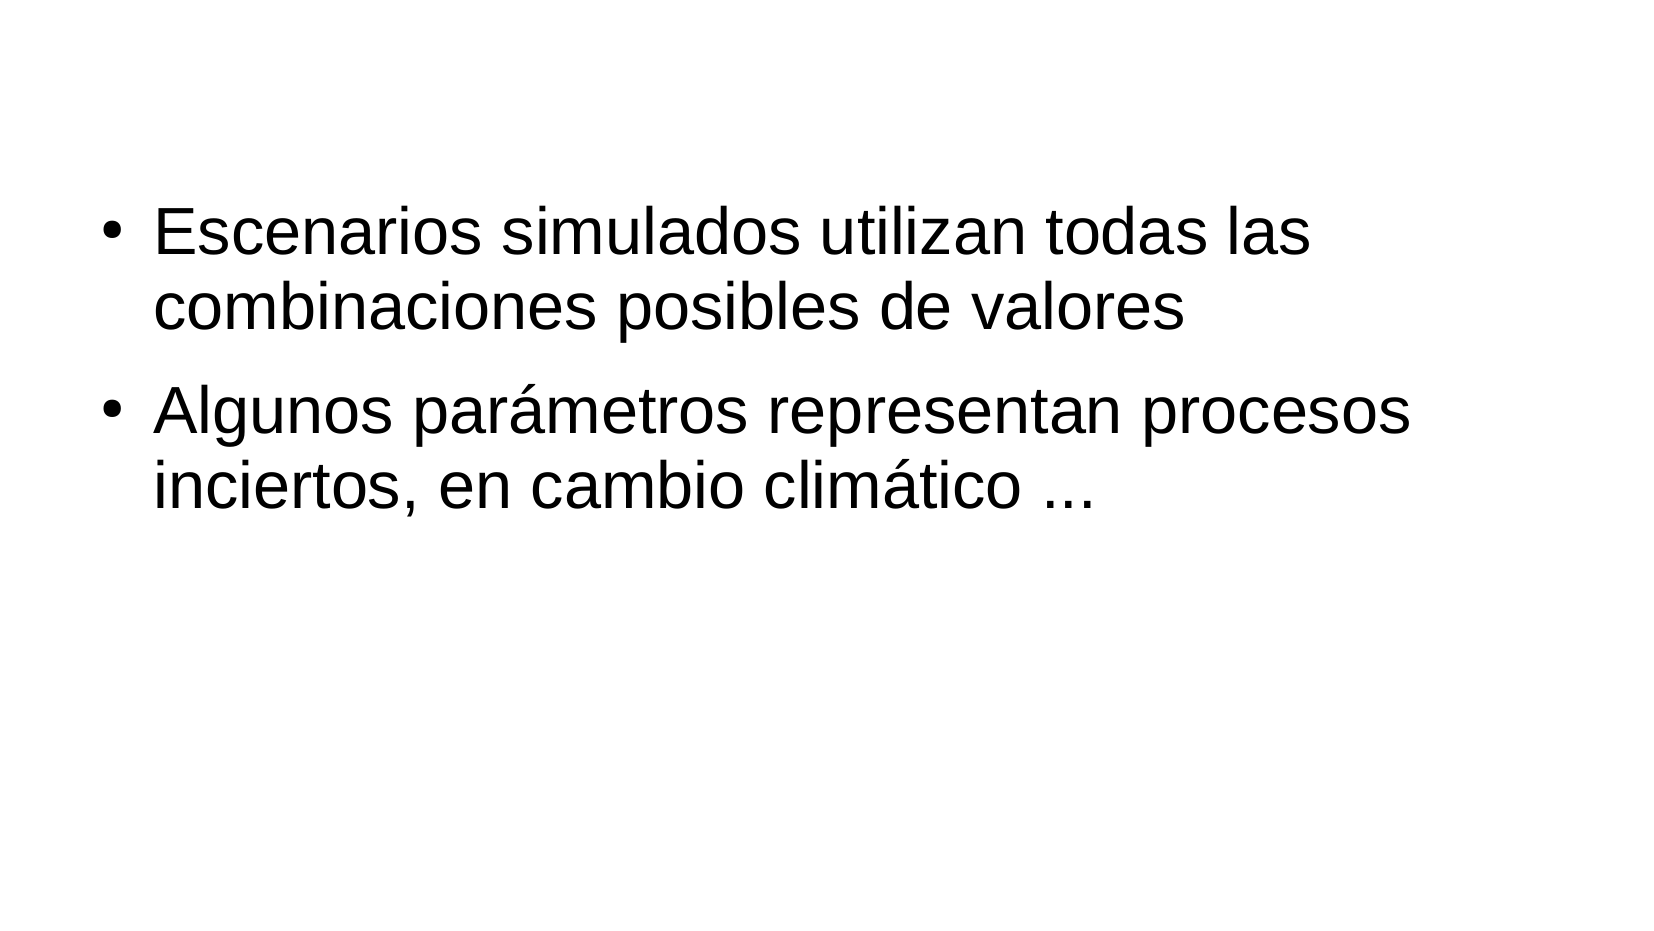

# Escenarios simulados utilizan todas las combinaciones posibles de valores
Algunos parámetros representan procesos inciertos, en cambio climático ...